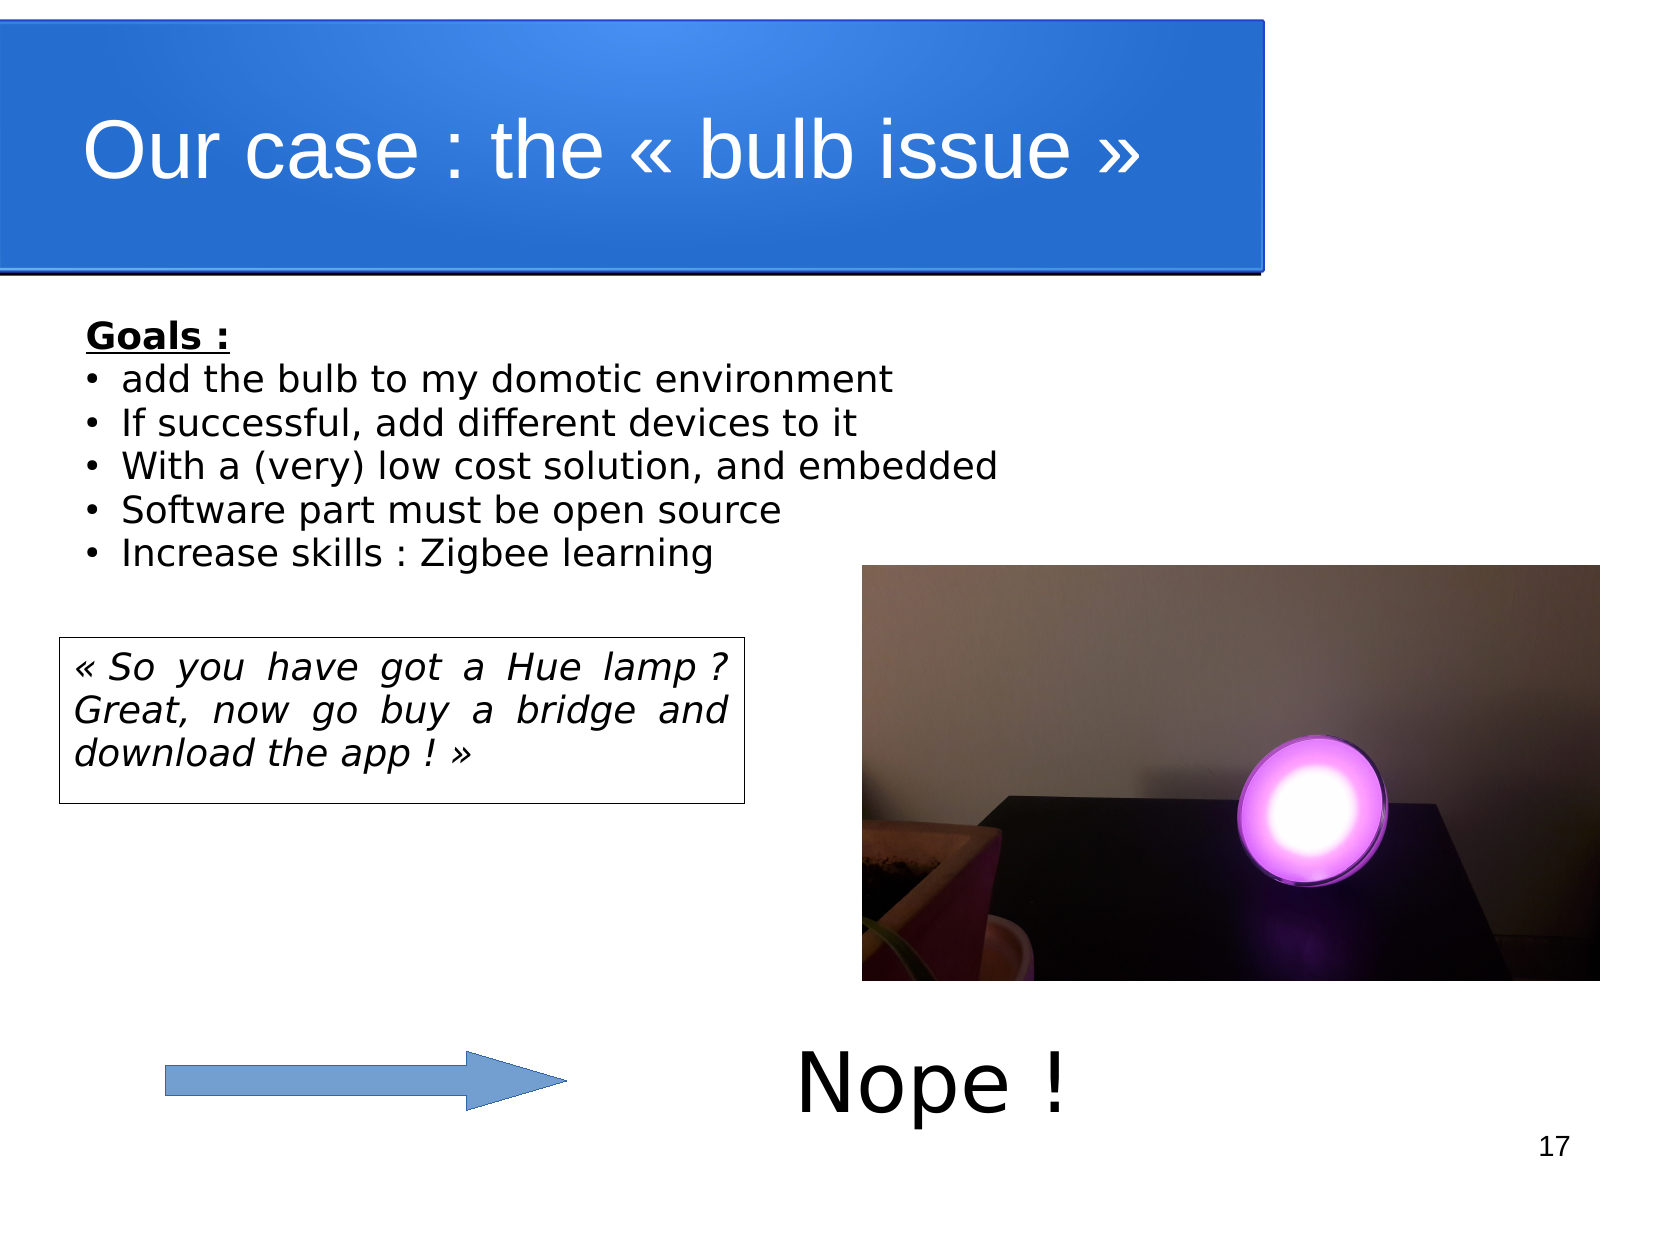

# Our case : the « bulb issue »
Goals :
add the bulb to my domotic environment
If successful, add different devices to it
With a (very) low cost solution, and embedded
Software part must be open source
Increase skills : Zigbee learning
« So you have got a Hue lamp ? Great, now go buy a bridge and download the app ! »
Nope !
17